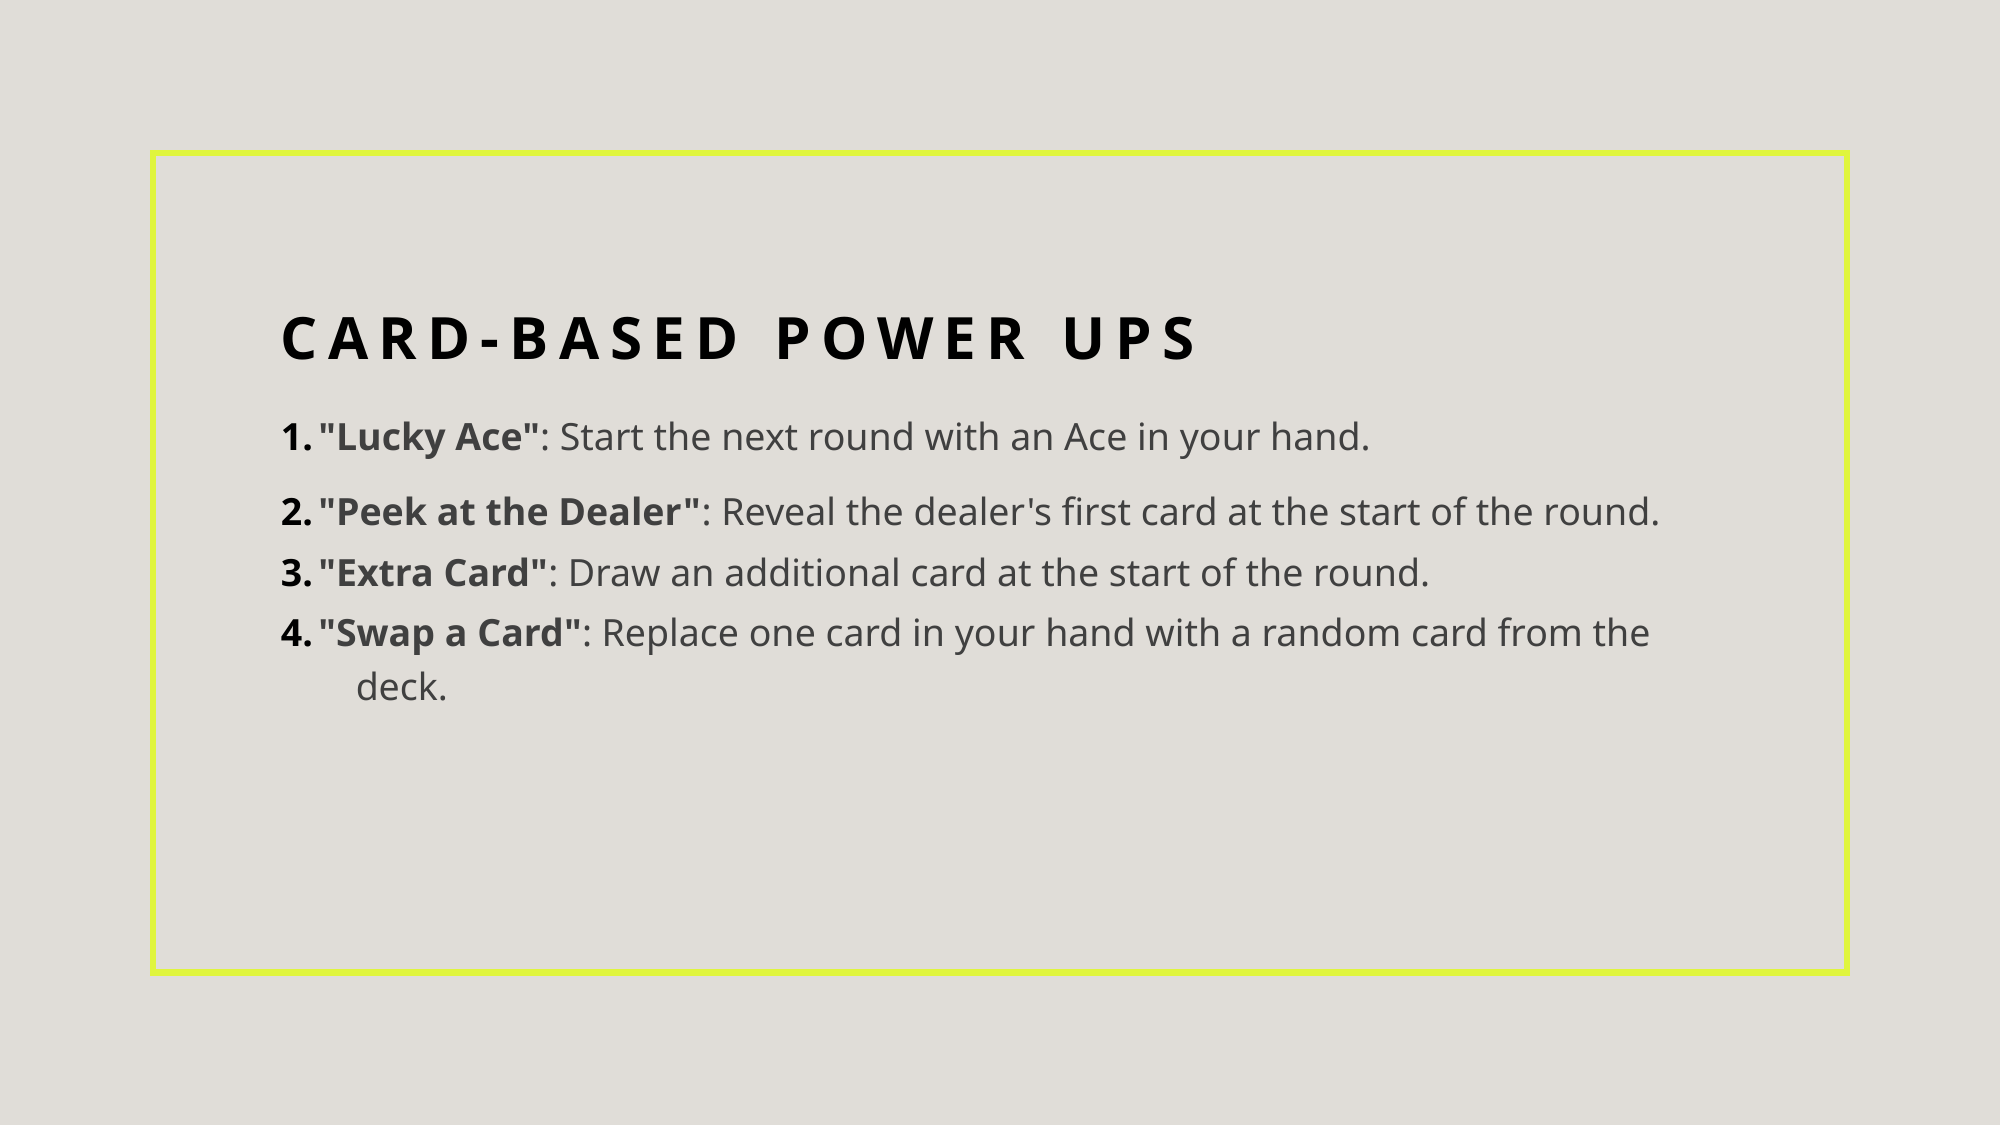

# Card-based power ups
"Lucky Ace": Start the next round with an Ace in your hand.
"Peek at the Dealer": Reveal the dealer's first card at the start of the round.
"Extra Card": Draw an additional card at the start of the round.
"Swap a Card": Replace one card in your hand with a random card from the deck.